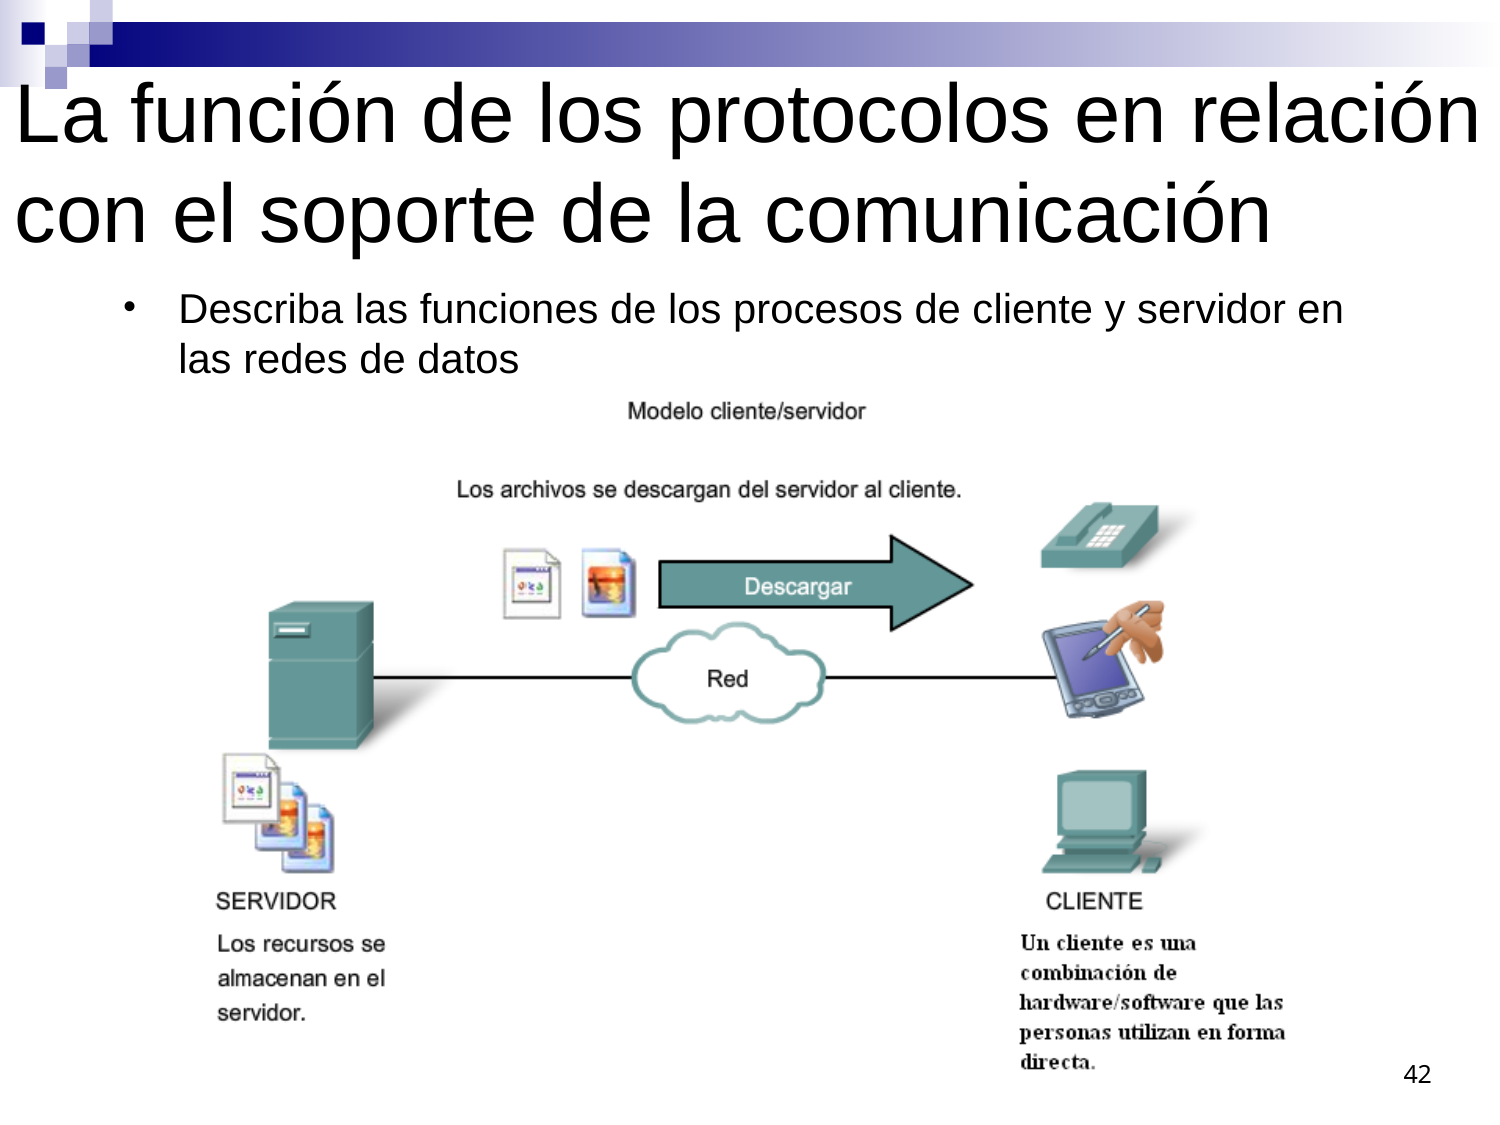

La función de los protocolos en relación con el soporte de la comunicación
Describa las funciones de los procesos de cliente y servidor en las redes de datos